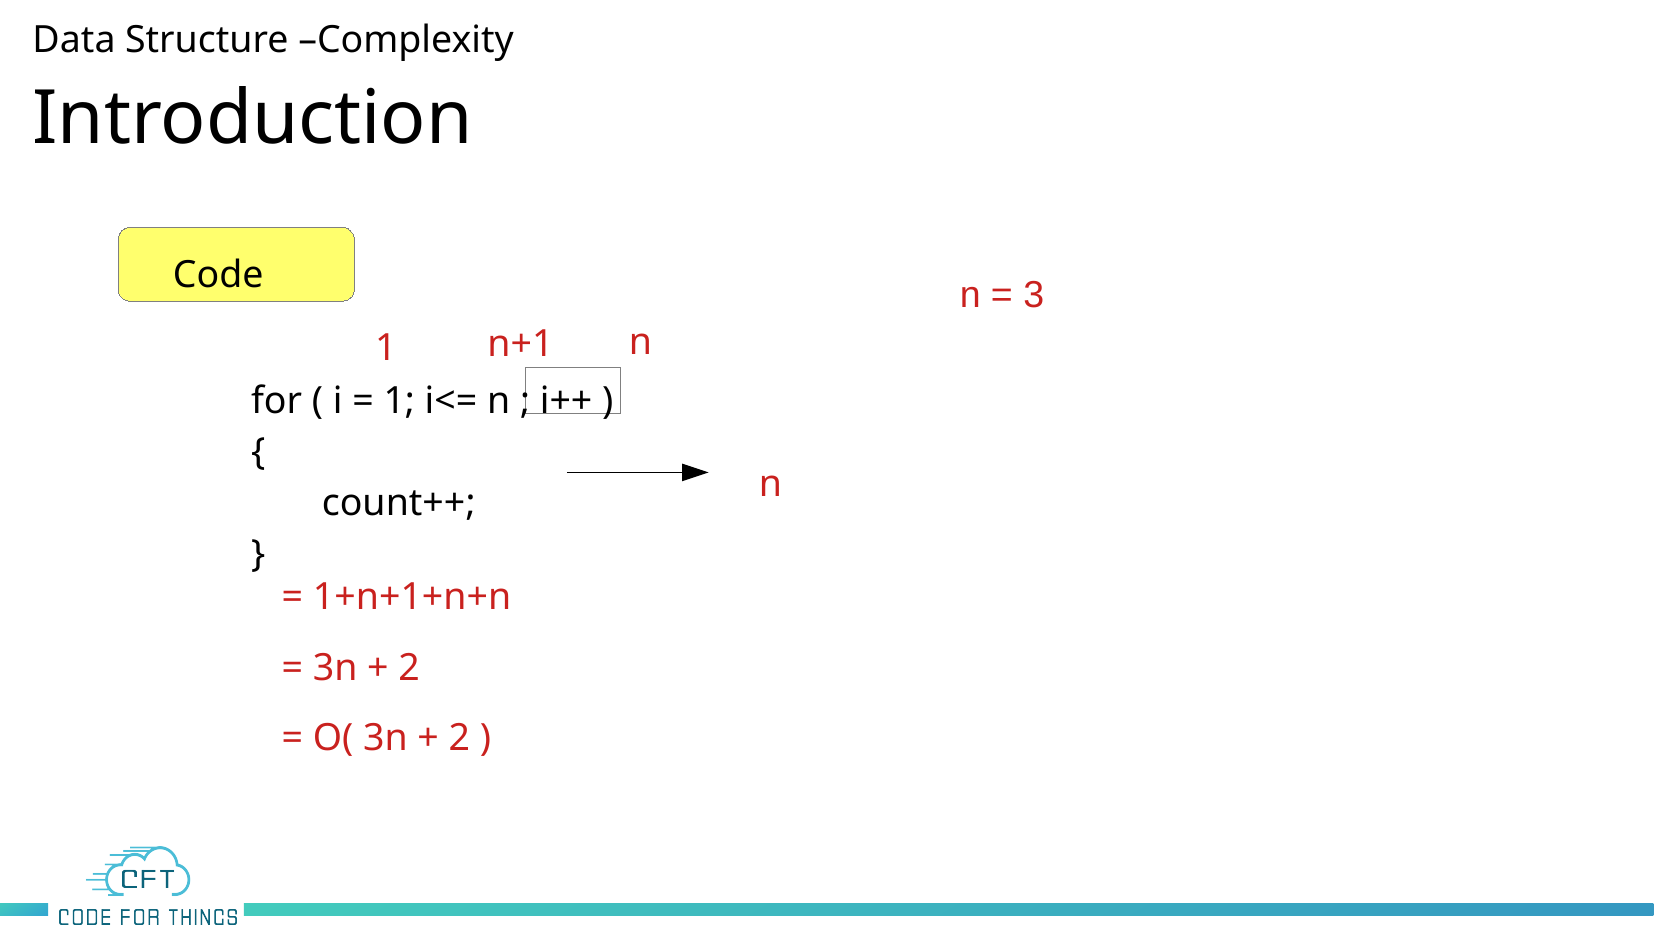

# Data Structure –Complexity Introduction
Code
n = 3
n
n+1
1
for ( i = 1; i<= n ; i++ )
{
count++;
}
n
 = 1+n+1+n+n
 = 3n + 2
 = O( 3n + 2 )